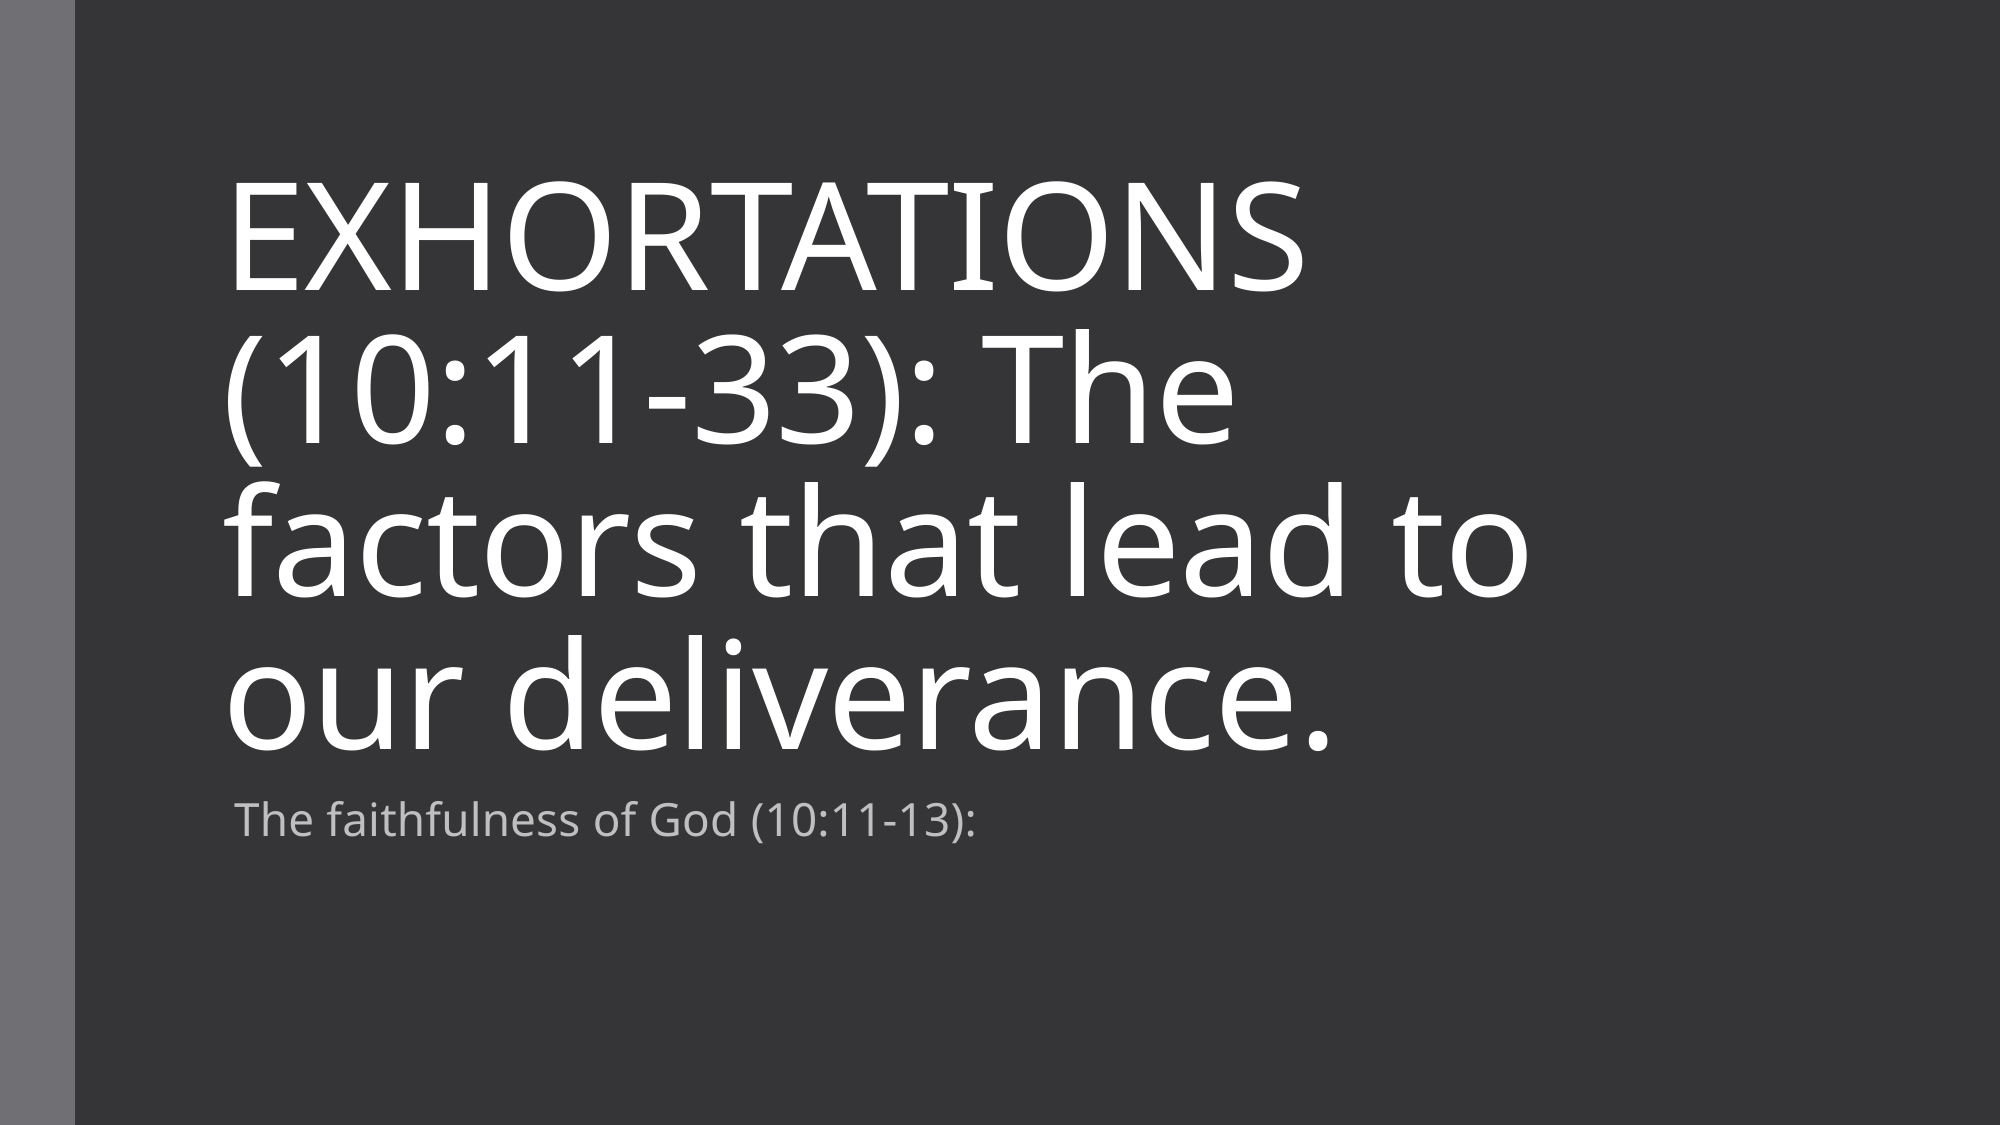

# EXHORTATIONS (10:11-33): The factors that lead to our deliverance.
 The faithfulness of God (10:11-13):